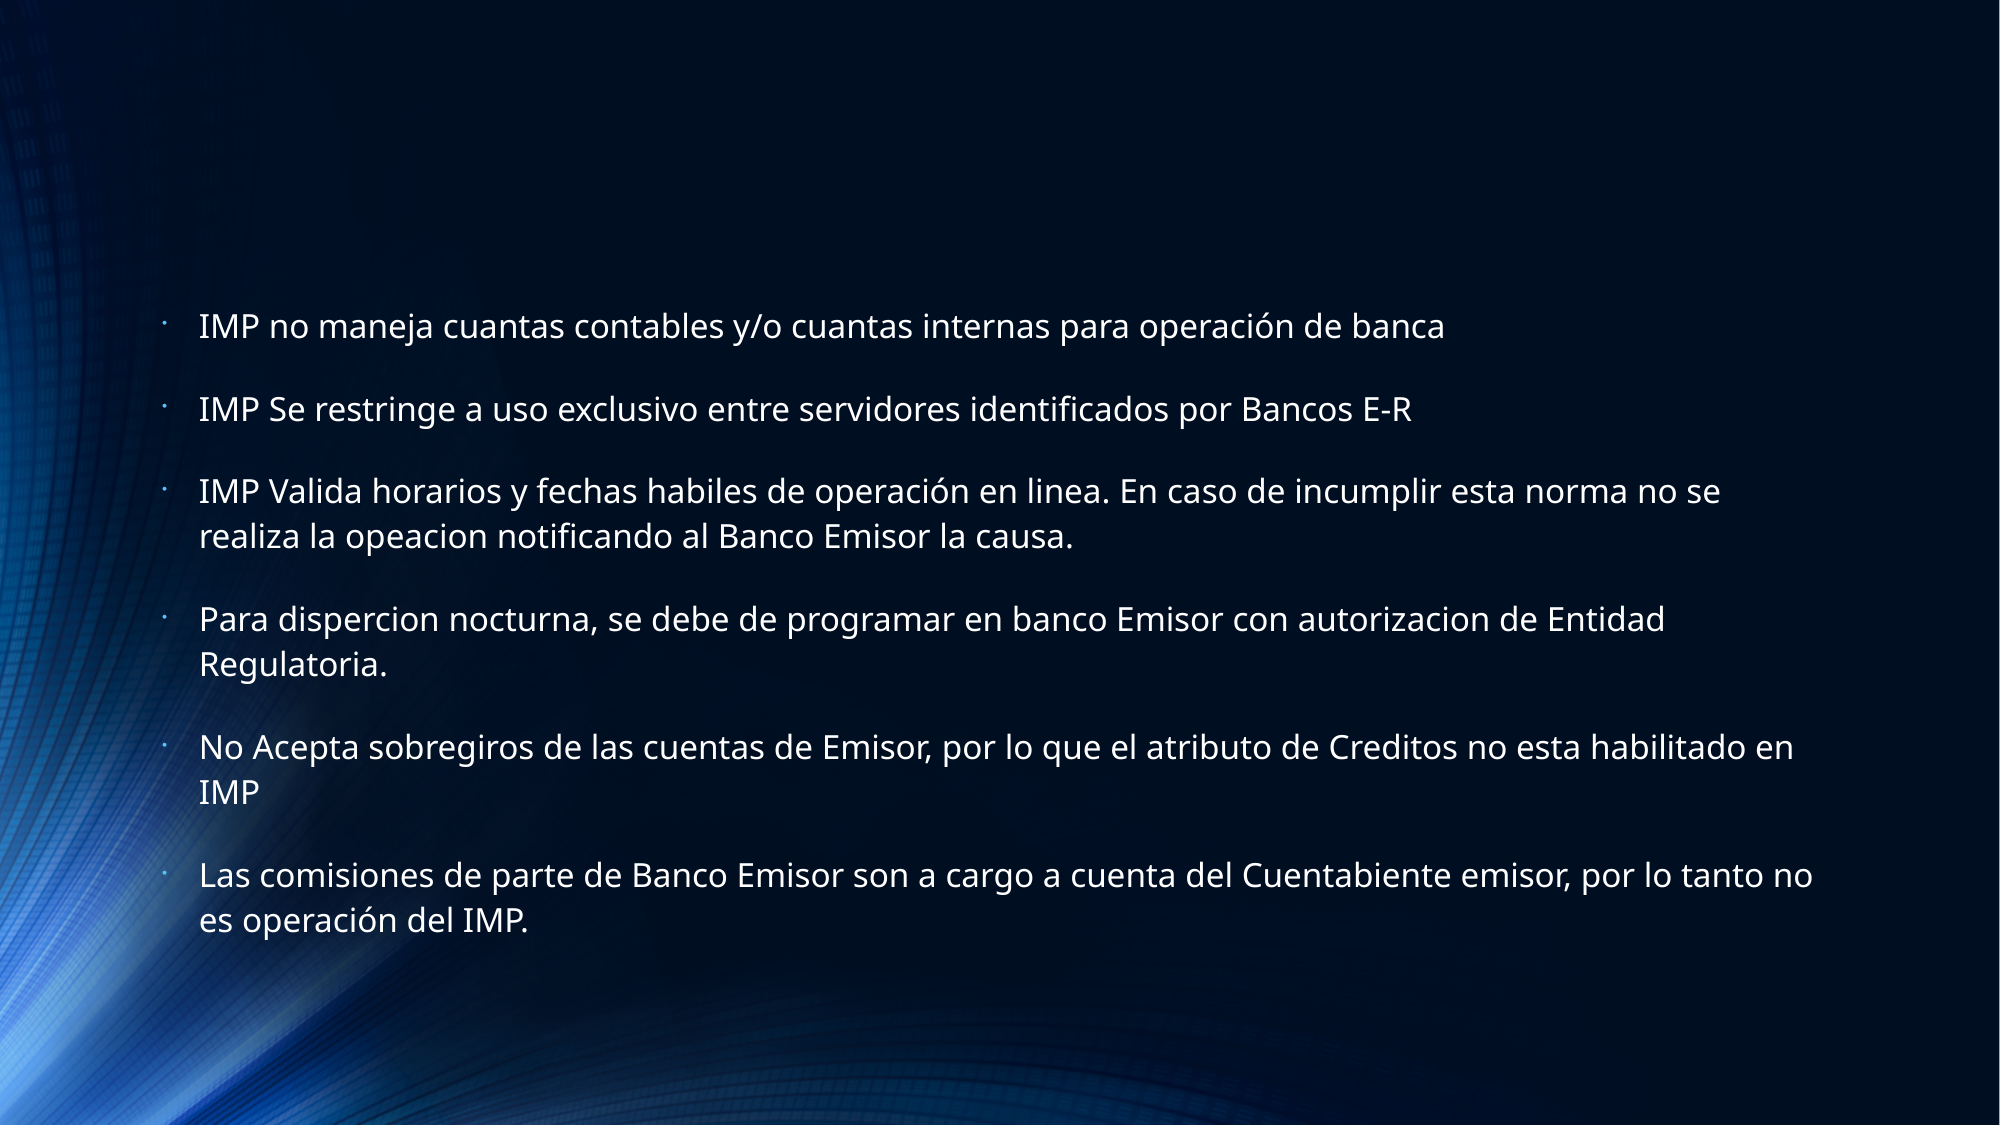

IMP no maneja cuantas contables y/o cuantas internas para operación de banca
IMP Se restringe a uso exclusivo entre servidores identificados por Bancos E-R
IMP Valida horarios y fechas habiles de operación en linea. En caso de incumplir esta norma no se realiza la opeacion notificando al Banco Emisor la causa.
Para dispercion nocturna, se debe de programar en banco Emisor con autorizacion de Entidad Regulatoria.
No Acepta sobregiros de las cuentas de Emisor, por lo que el atributo de Creditos no esta habilitado en IMP
Las comisiones de parte de Banco Emisor son a cargo a cuenta del Cuentabiente emisor, por lo tanto no es operación del IMP.